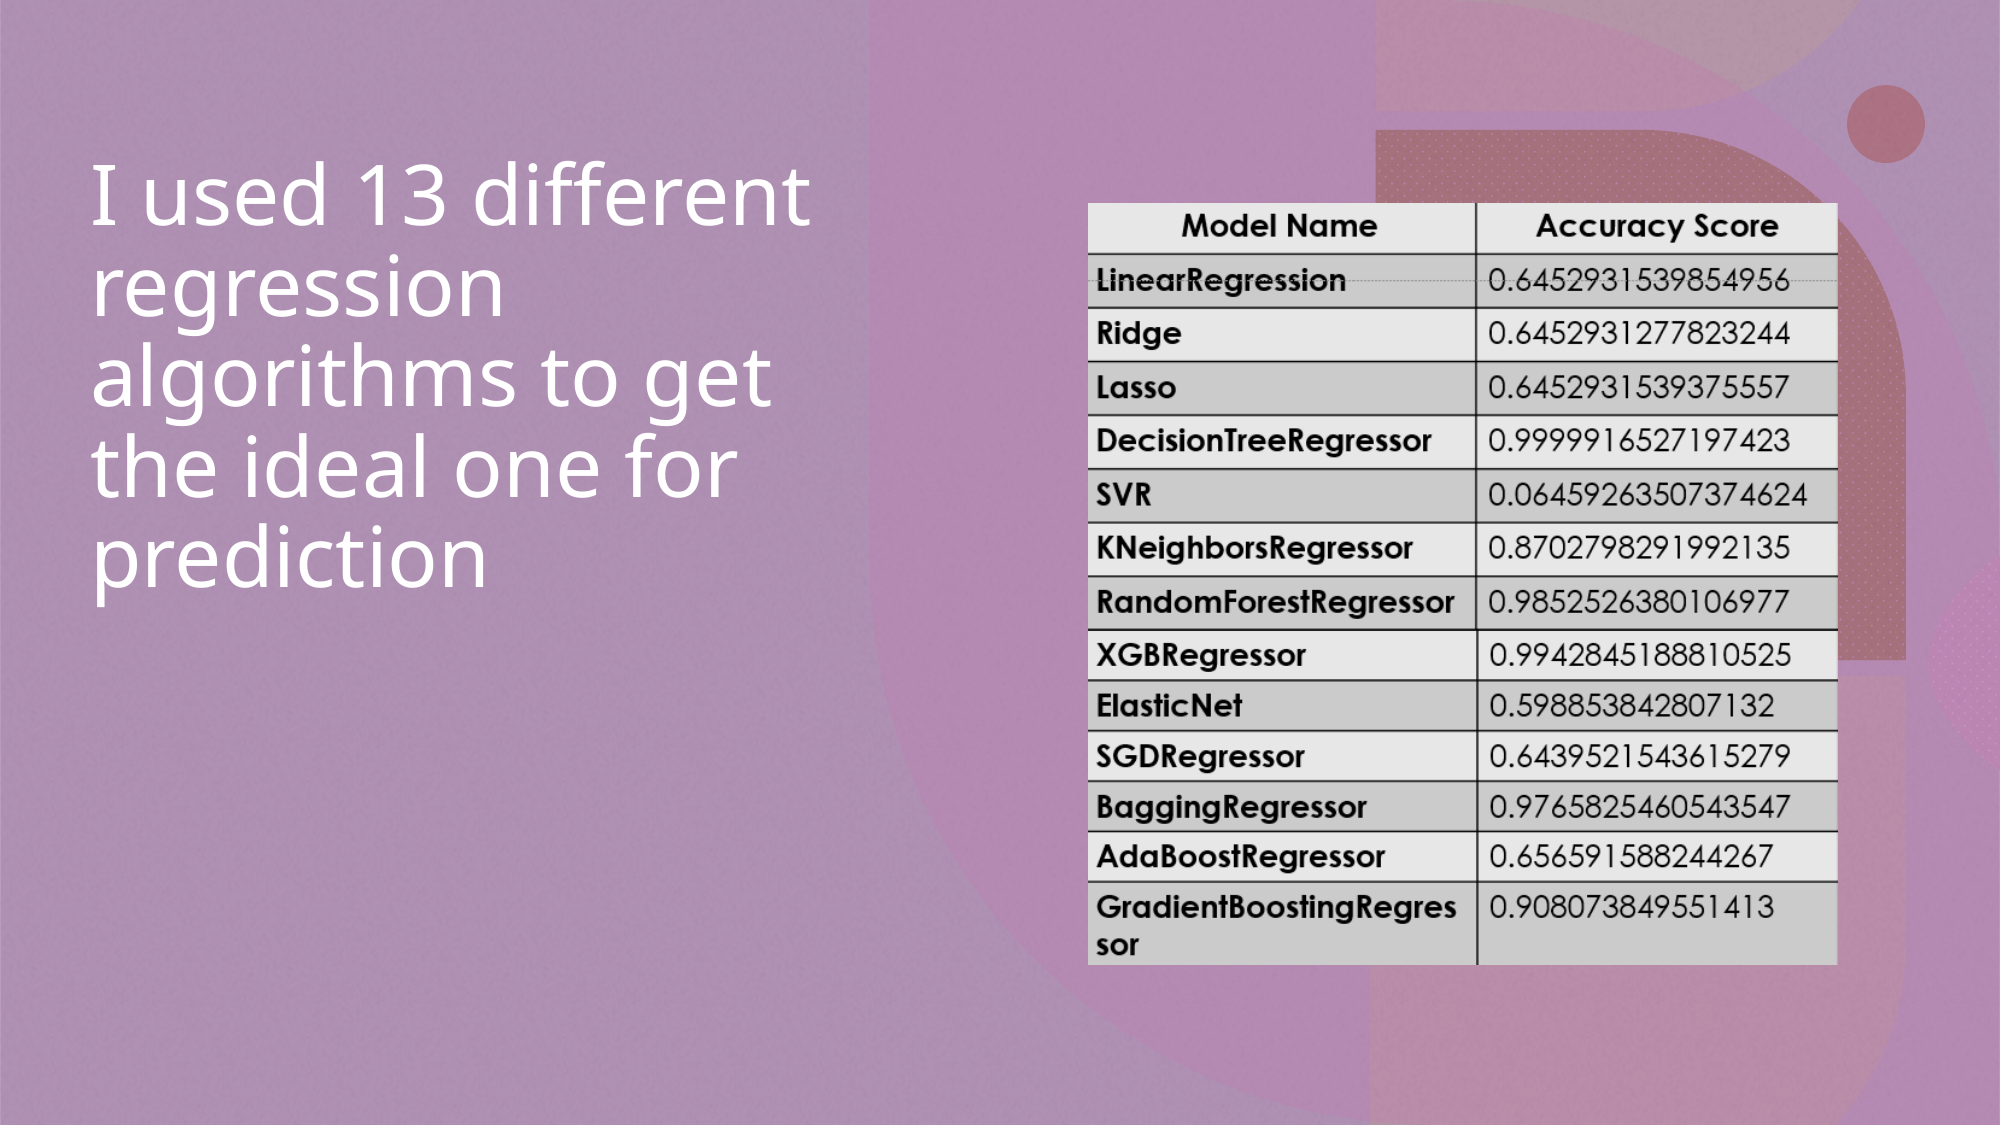

# I used 13 different regression algorithms to get the ideal one for prediction